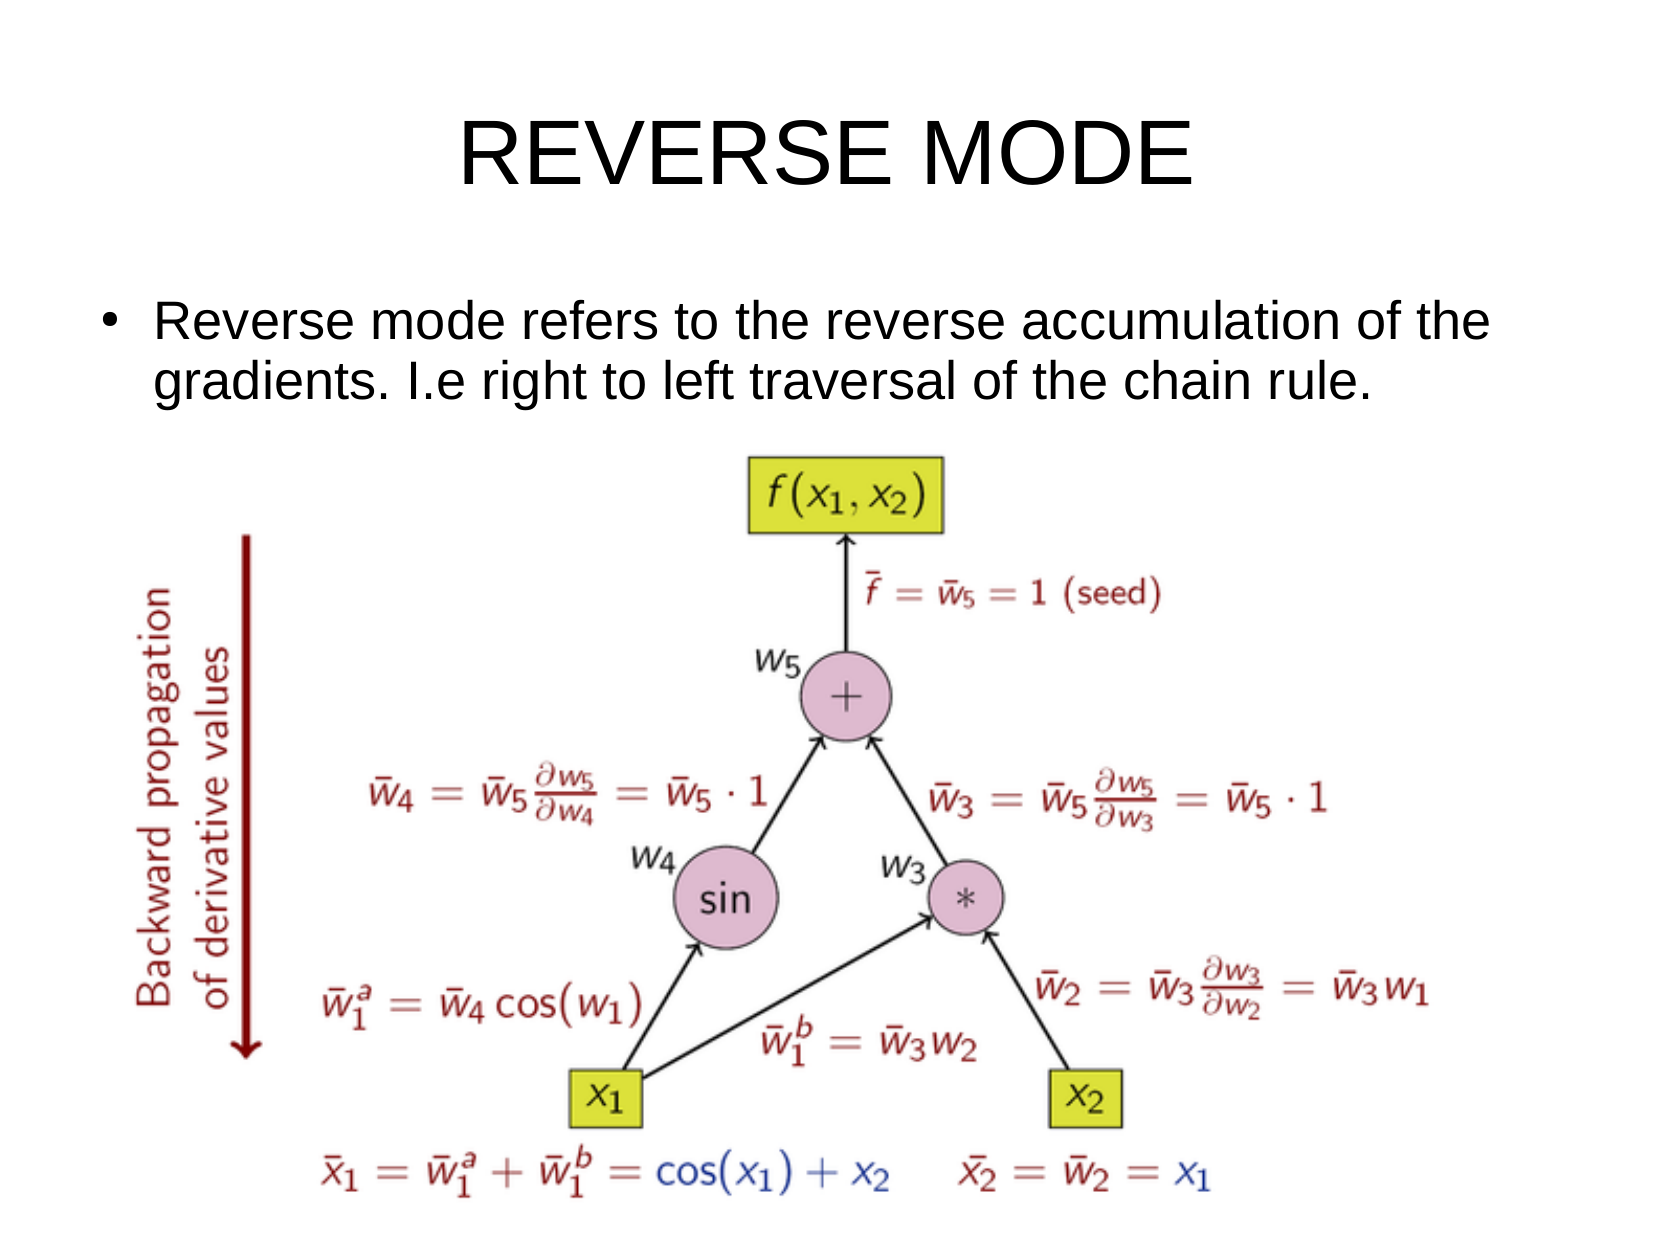

# REVERSE MODE
Reverse mode refers to the reverse accumulation of the gradients. I.e right to left traversal of the chain rule.